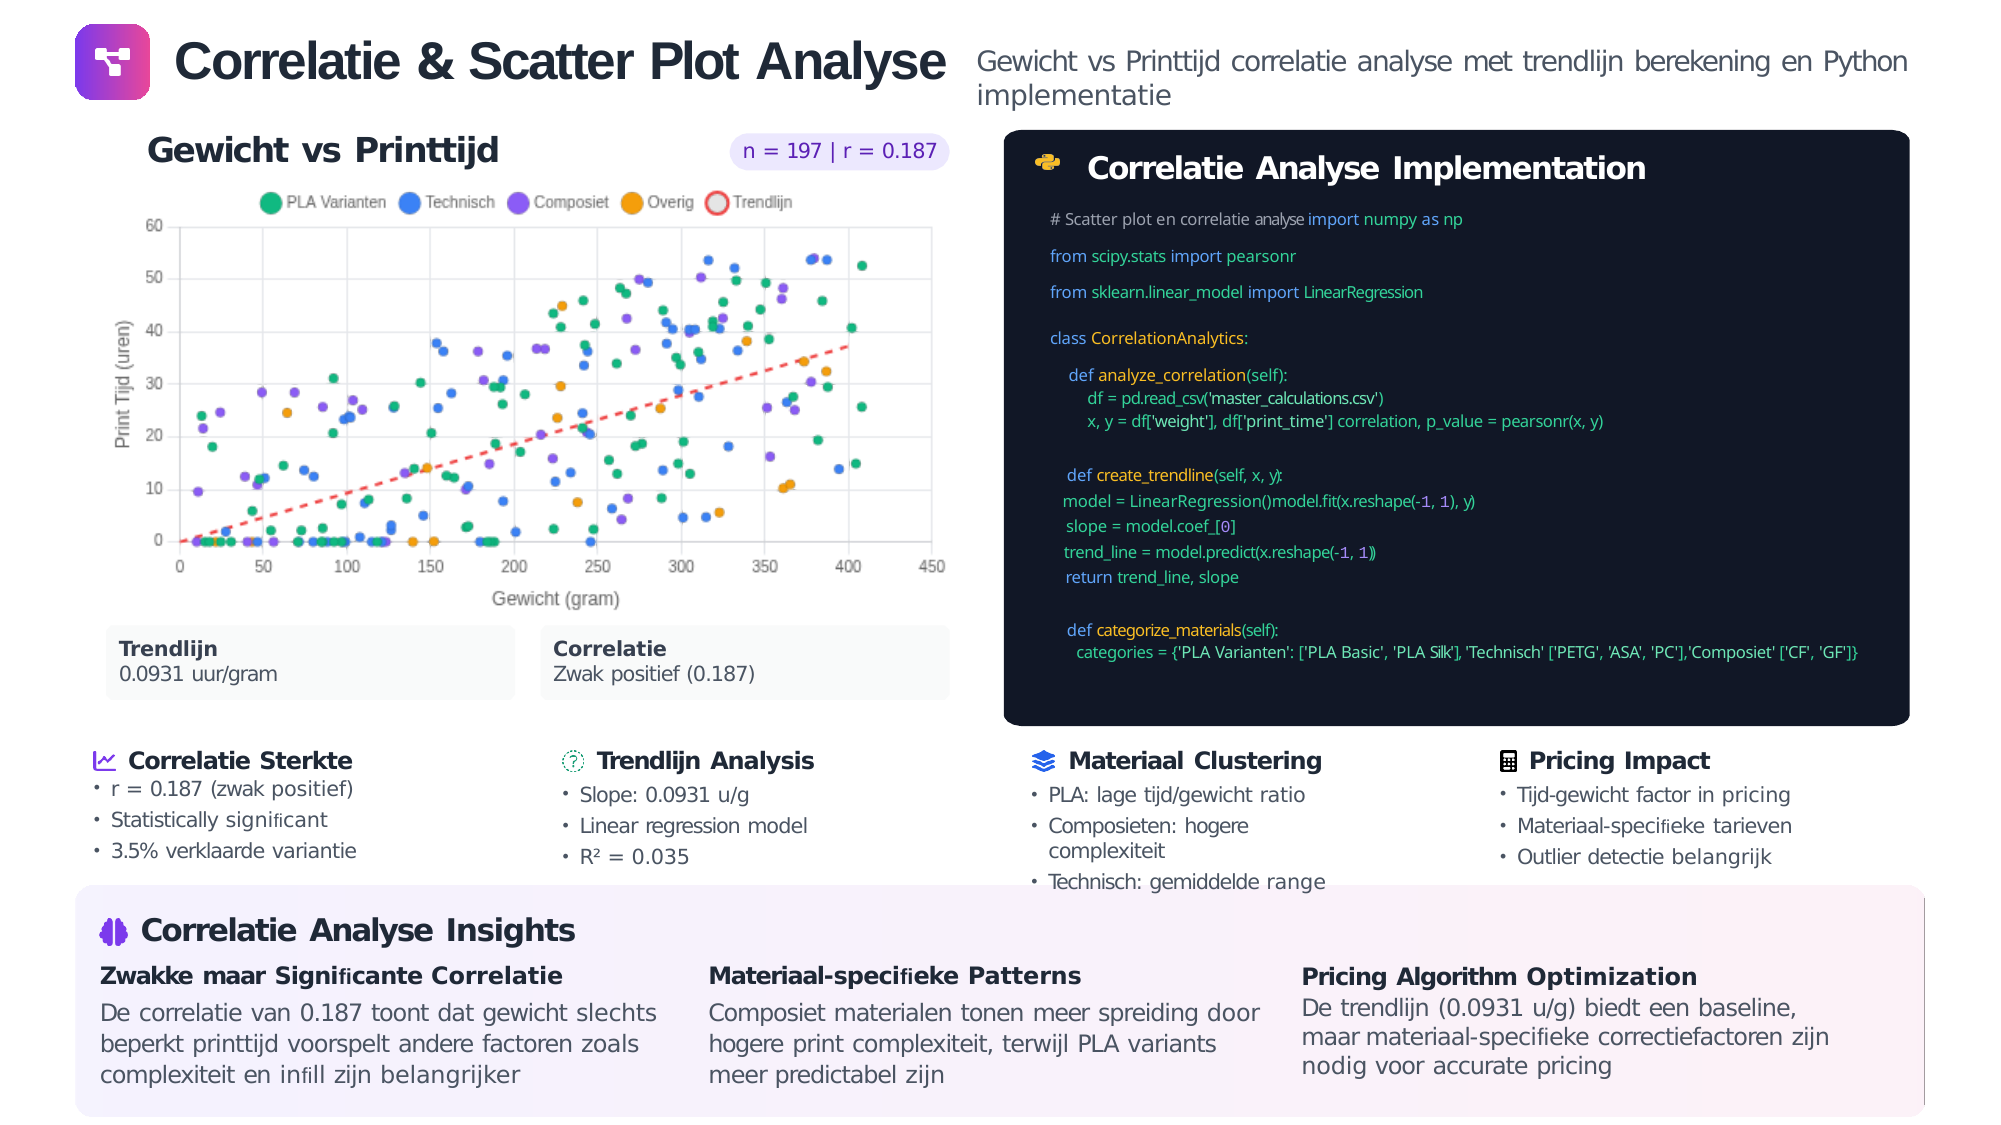

# Correlatie & Scatter Plot Analyse
Gewicht vs Printtijd correlatie analyse met trendlijn berekening en Python implementatie
Gewicht vs Printtijd
n = 197 | r = 0.187
Correlatie Analyse Implementation
# Scatter plot en correlatie analyse import numpy as np
from scipy.stats import pearsonr
from sklearn.linear_model import LinearRegression
class CorrelationAnalytics:
def analyze_correlation(self):
df = pd.read_csv('master_calculations.csv')
x, y = df['weight'], df['print_time'] correlation, p_value = pearsonr(x, y)
 def create_trendline(self, x, y):
 model = LinearRegression()model.fit(x.reshape(-1, 1), y)
 slope = model.coef_[0]
 trend_line = model.predict(x.reshape(-1, 1))
 return trend_line, slope
 def categorize_materials(self):
	 categories = {'PLA Varianten': ['PLA Basic', 'PLA Silk'], 'Technisch' ['PETG', 'ASA', 'PC'],'Composiet' ['CF', 'GF']}
Trendlijn 0.0931 uur/gram
Correlatie
Zwak positief (0.187)
Correlatie Sterkte
Trendlijn Analysis
Materiaal Clustering
Pricing Impact
r = 0.187 (zwak positief)
Statistically signiﬁcant
3.5% verklaarde variantie
Slope: 0.0931 u/g
Linear regression model
R² = 0.035
PLA: lage tijd/gewicht ratio
Composieten: hogere complexiteit
Technisch: gemiddelde range
Tijd-gewicht factor in pricing
Materiaal-speciﬁeke tarieven
Outlier detectie belangrijk
Correlatie Analyse Insights
Zwakke maar Signiﬁcante Correlatie
De correlatie van 0.187 toont dat gewicht slechts beperkt printtijd voorspelt andere factoren zoals complexiteit en inﬁll zijn belangrijker
Materiaal-speciﬁeke Patterns
Composiet materialen tonen meer spreiding door hogere print complexiteit, terwijl PLA variants meer predictabel zijn
Pricing Algorithm Optimization
De trendlijn (0.0931 u/g) biedt een baseline, maar materiaal-speciﬁeke correctiefactoren zijn nodig voor accurate pricing